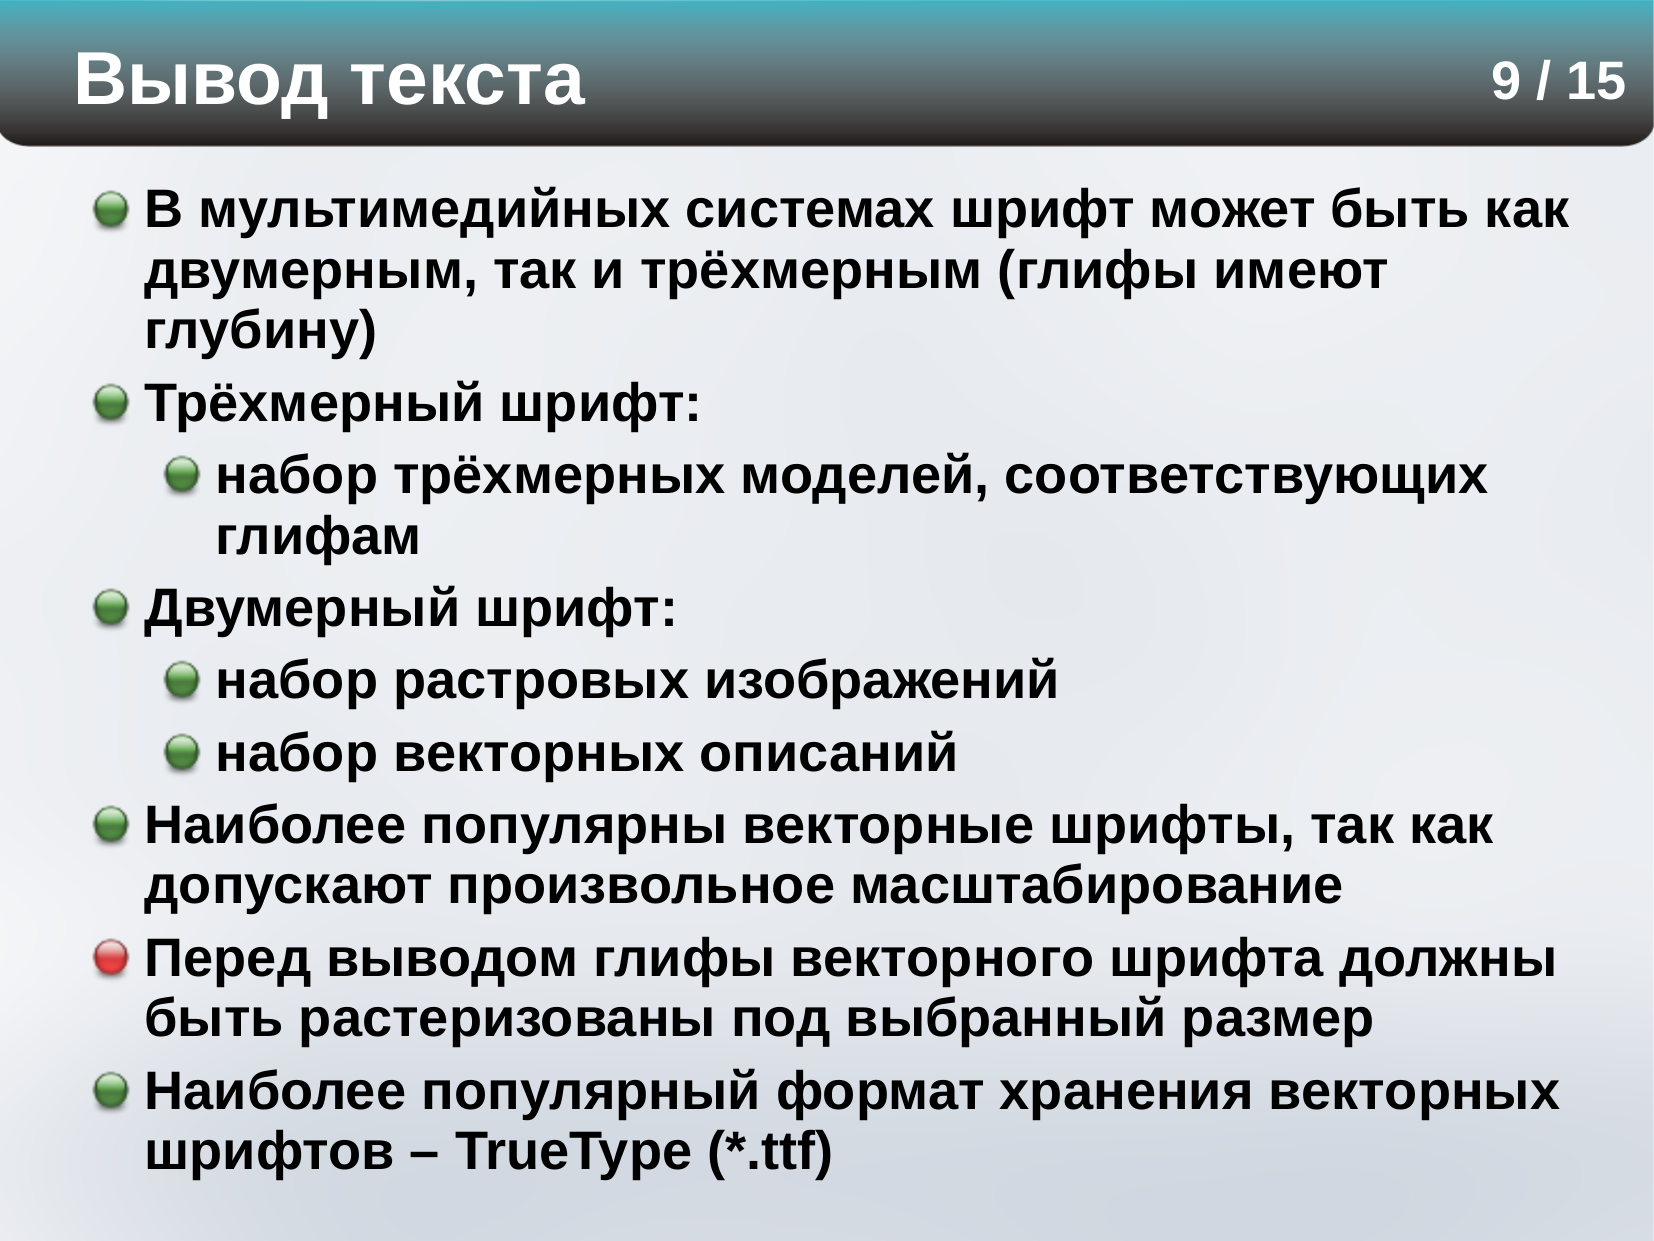

Вывод текста
В мультимедийных системах шрифт может быть как двумерным, так и трёхмерным (глифы имеют глубину)
Трёхмерный шрифт:
набор трёхмерных моделей, соответствующих глифам
Двумерный шрифт:
набор растровых изображений
набор векторных описаний
Наиболее популярны векторные шрифты, так как допускают произвольное масштабирование
Перед выводом глифы векторного шрифта должны быть растеризованы под выбранный размер
Наиболее популярный формат хранения векторных шрифтов – TrueType (*.ttf)